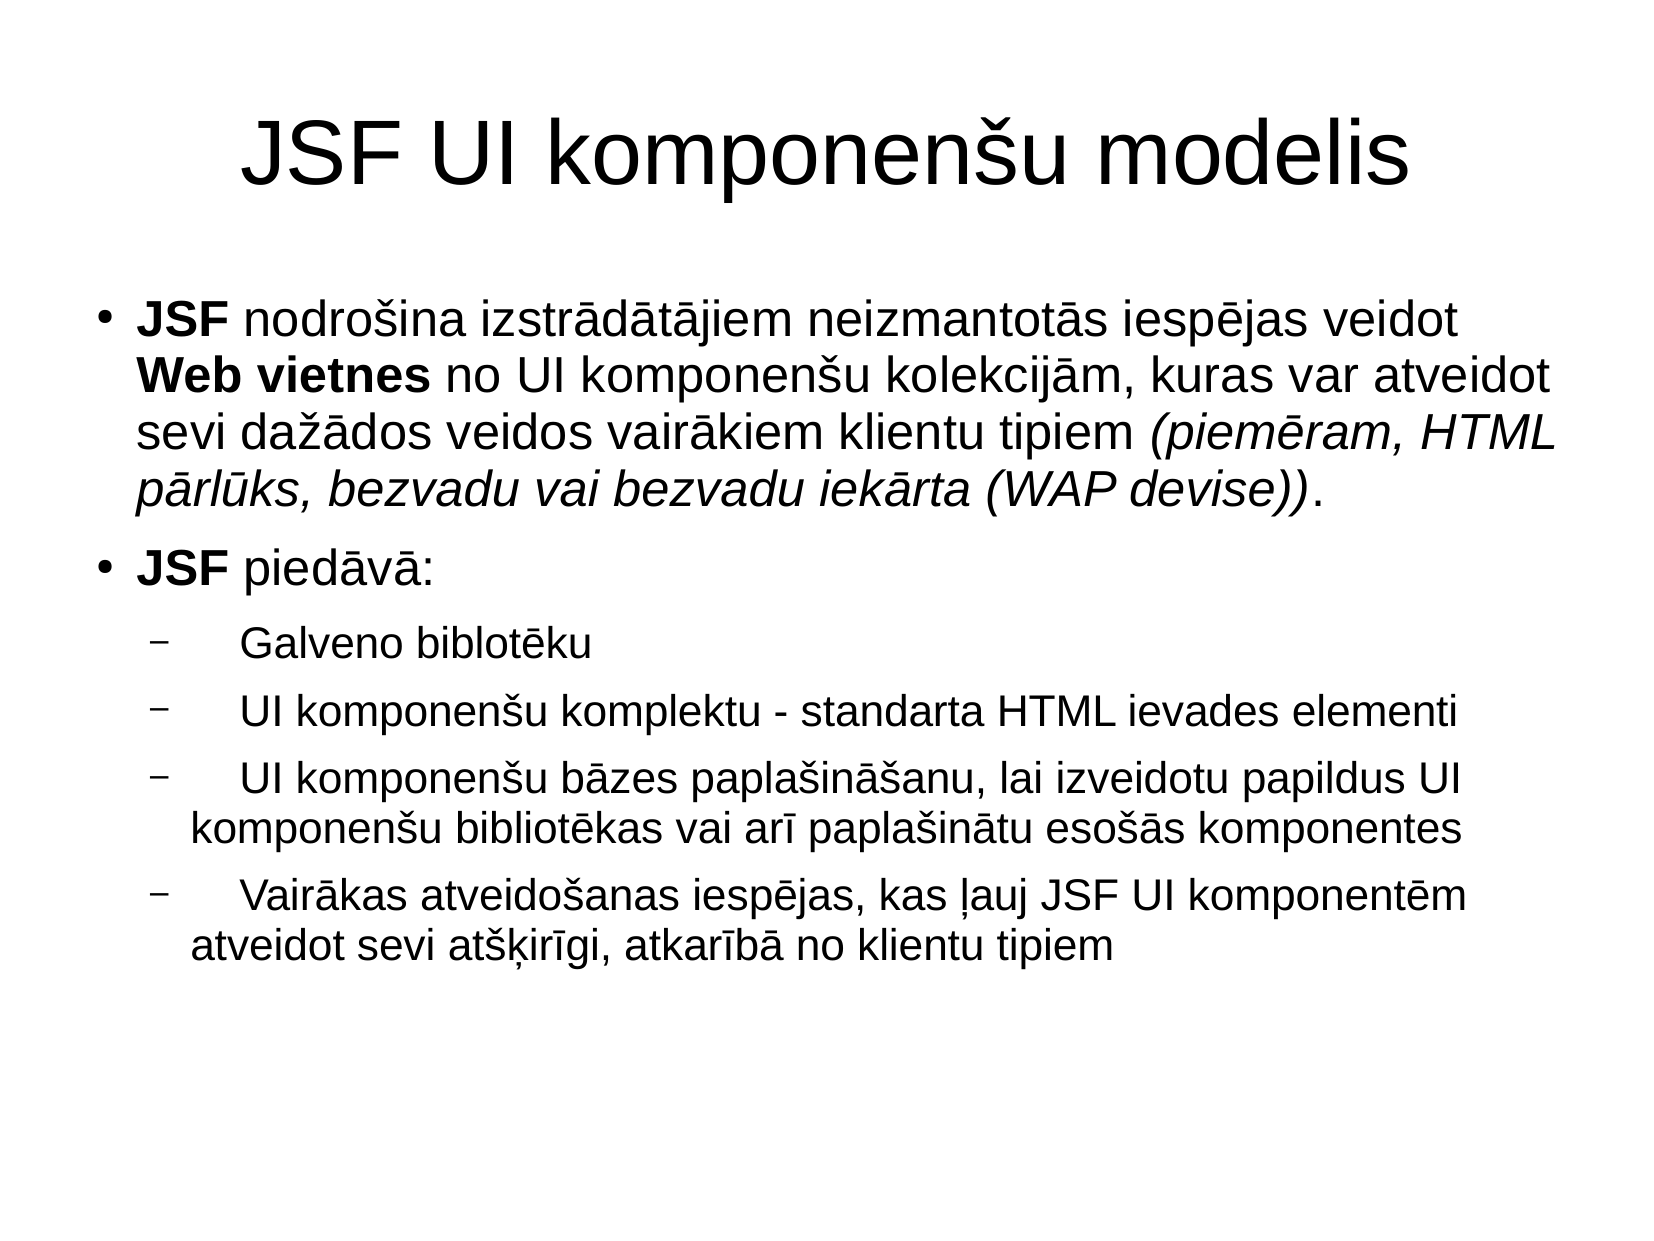

# JSF UI komponenšu modelis
JSF nodrošina izstrādātājiem neizmantotās iespējas veidot Web vietnes no UI komponenšu kolekcijām, kuras var atveidot sevi dažādos veidos vairākiem klientu tipiem (piemēram, HTML pārlūks, bezvadu vai bezvadu iekārta (WAP devise)).
JSF piedāvā:
 Galveno biblotēku
 UI komponenšu komplektu - standarta HTML ievades elementi
 UI komponenšu bāzes paplašināšanu, lai izveidotu papildus UI komponenšu bibliotēkas vai arī paplašinātu esošās komponentes
 Vairākas atveidošanas iespējas, kas ļauj JSF UI komponentēm atveidot sevi atšķirīgi, atkarībā no klientu tipiem